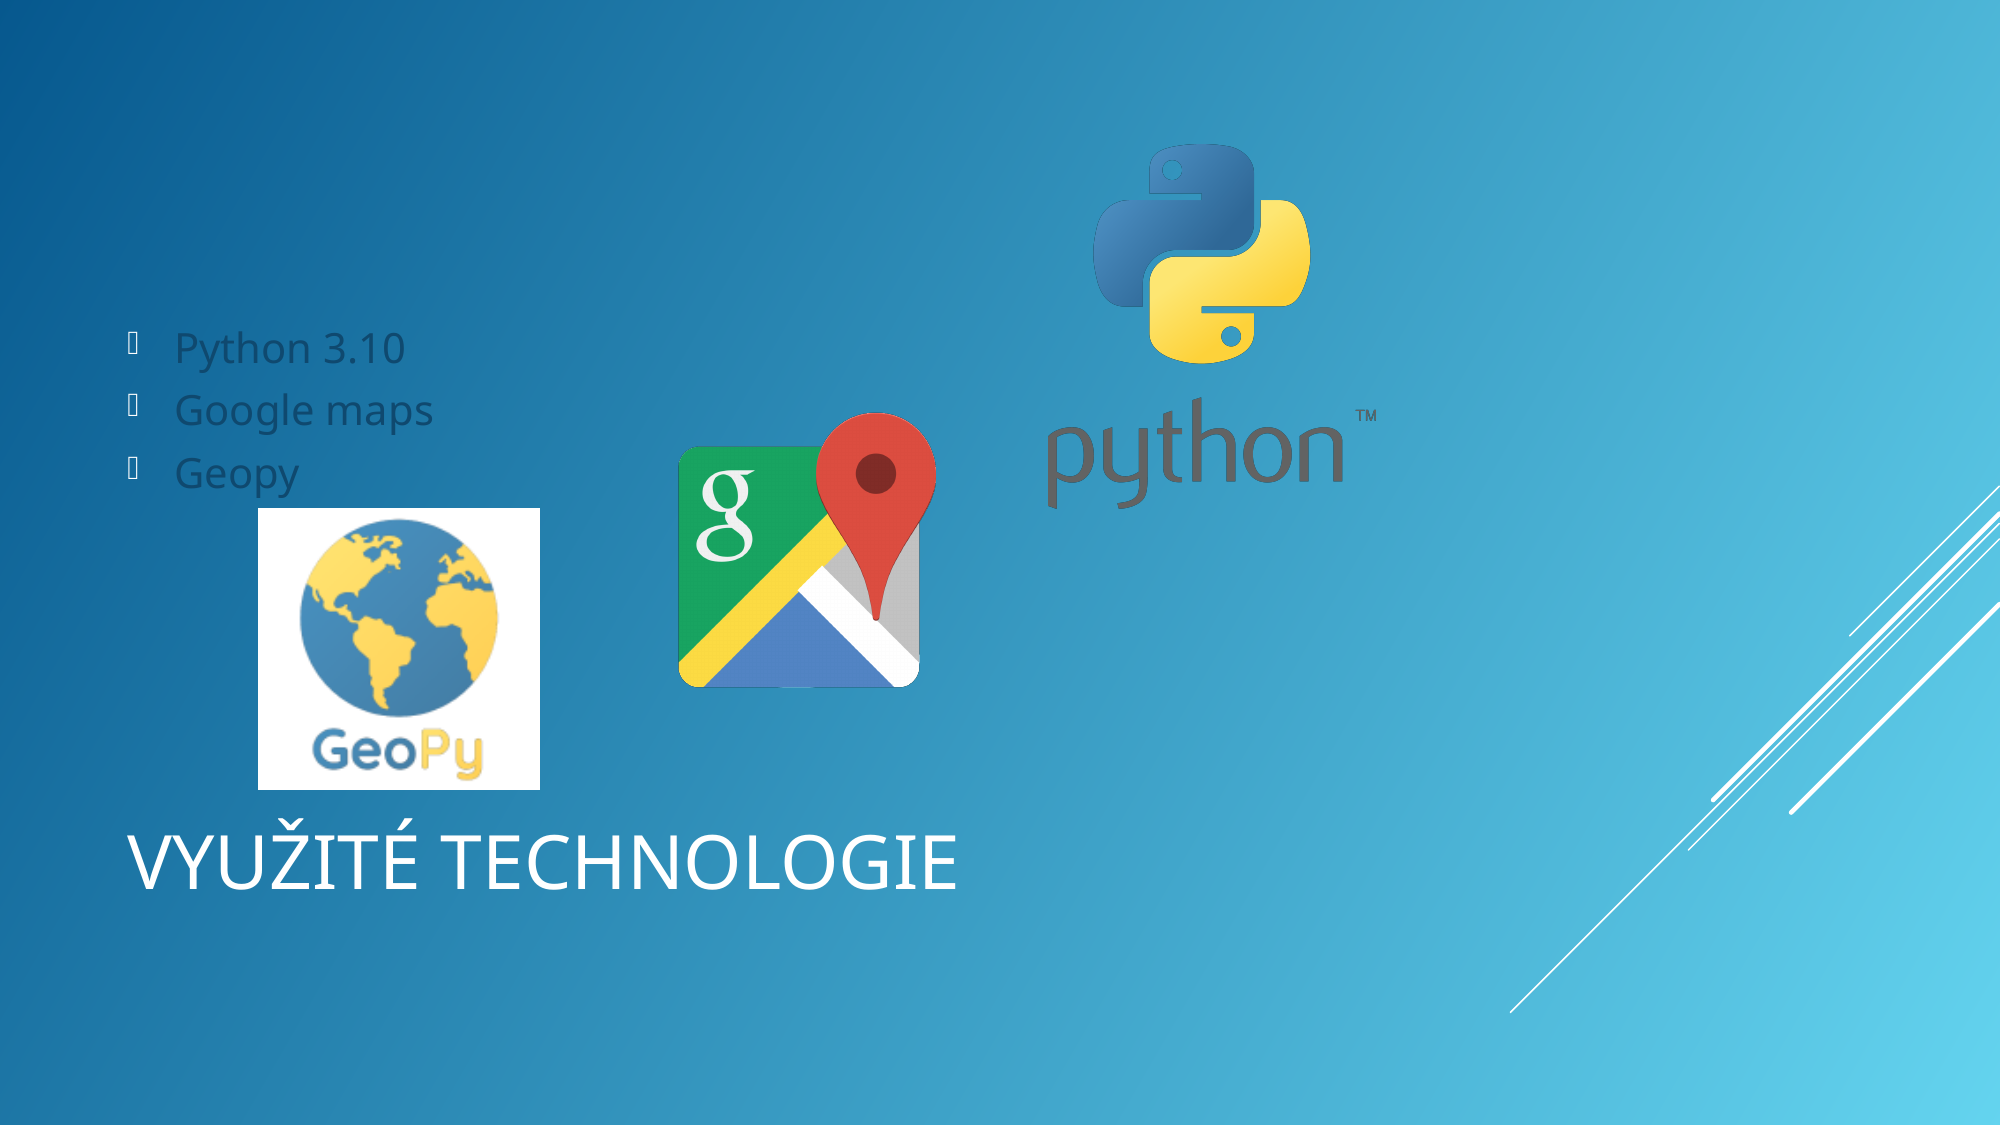

Python 3.10
Google maps
Geopy
# Využité technologie